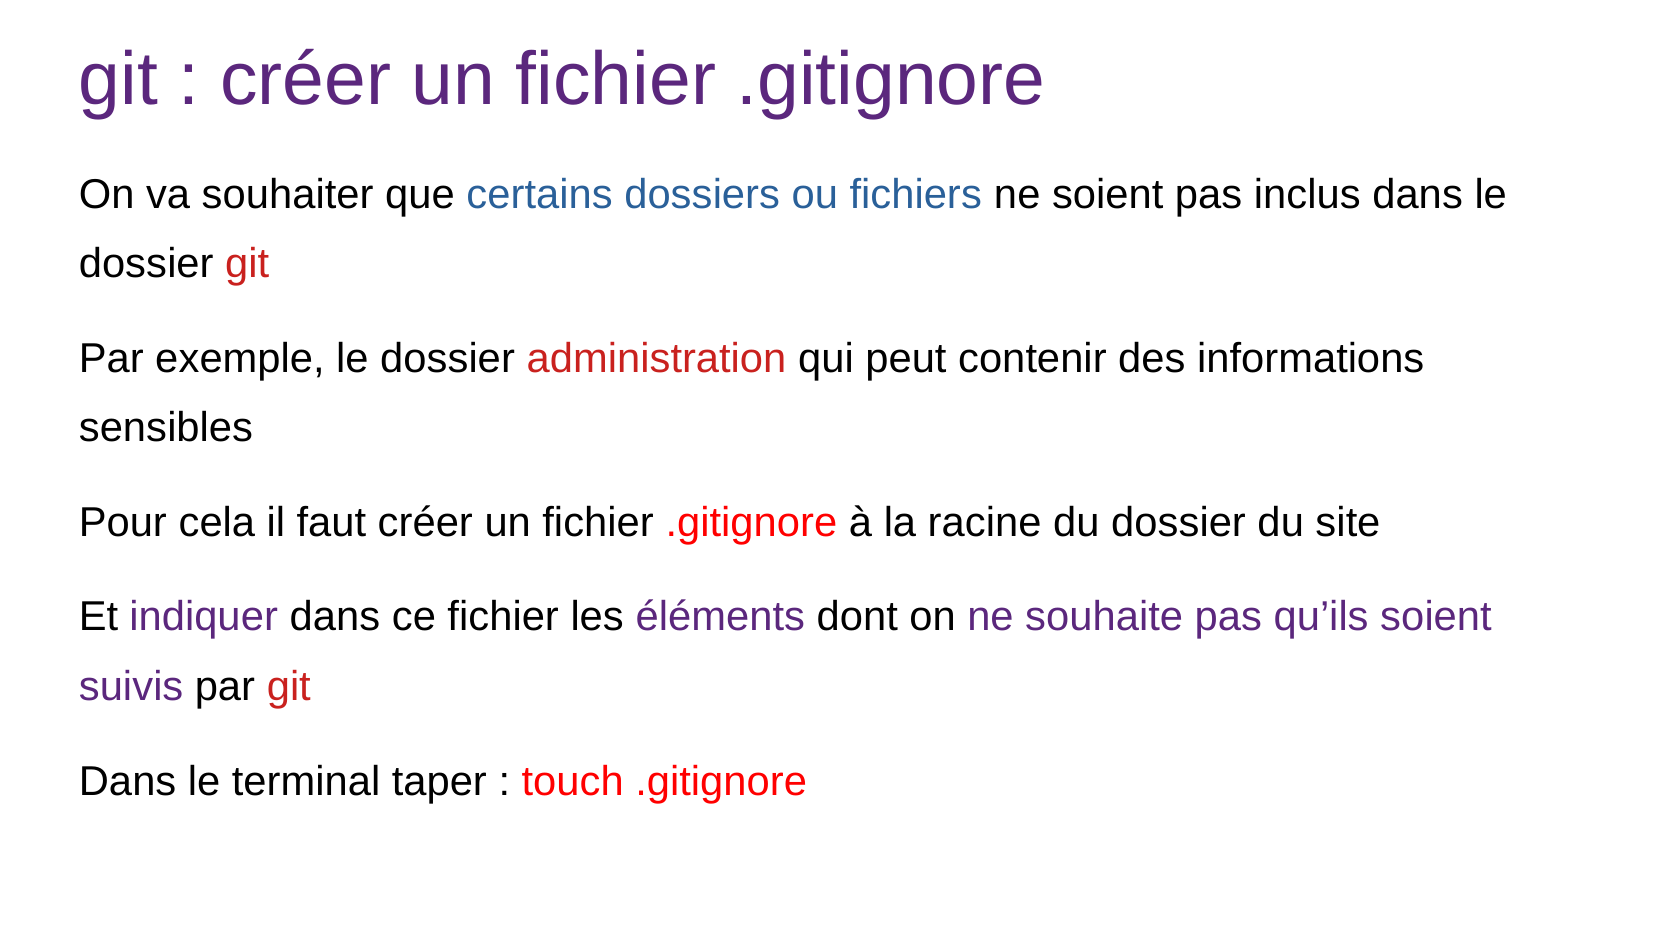

# git : créer un fichier .gitignore
On va souhaiter que certains dossiers ou fichiers ne soient pas inclus dans le dossier git
Par exemple, le dossier administration qui peut contenir des informations sensibles
Pour cela il faut créer un fichier .gitignore à la racine du dossier du site
Et indiquer dans ce fichier les éléments dont on ne souhaite pas qu’ils soient suivis par git
Dans le terminal taper : touch .gitignore